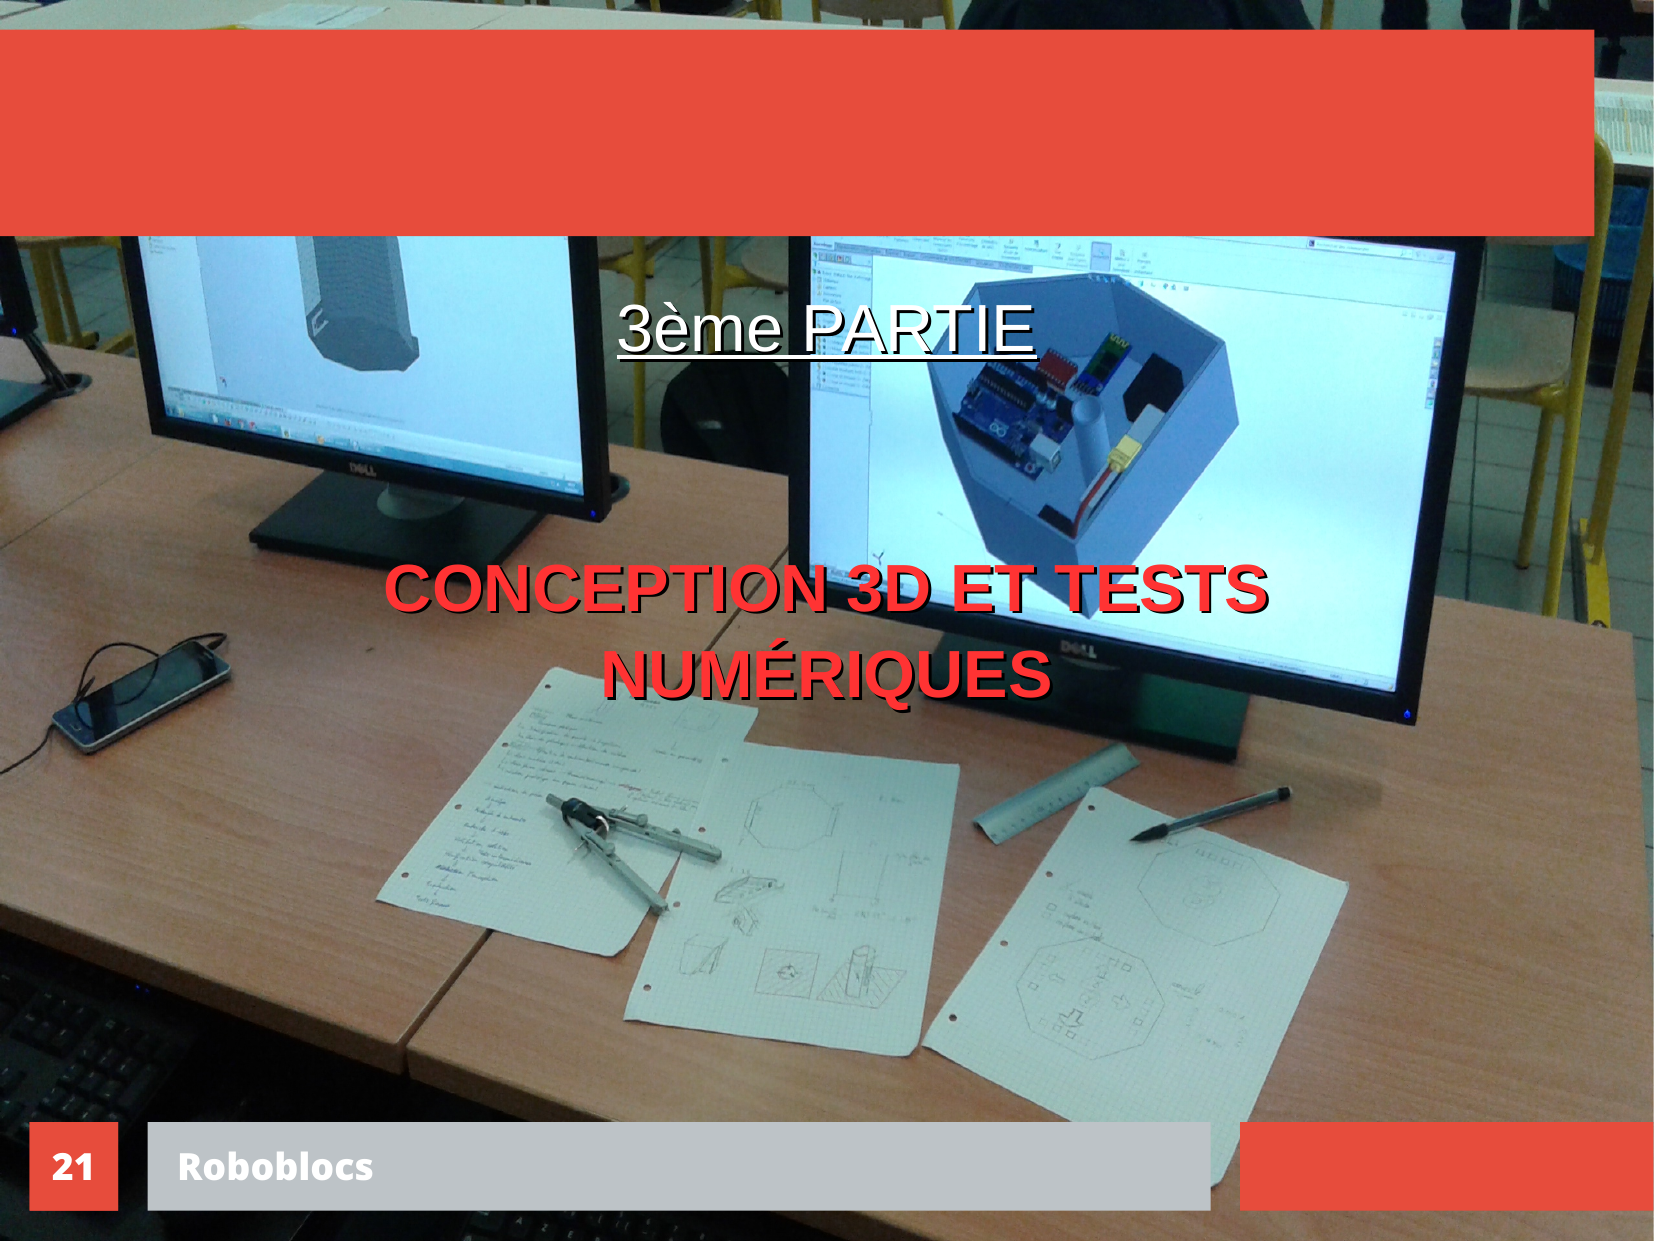

3ème PARTIE
CONCEPTION 3D ET TESTS
NUMÉRIQUES
21
Roboblocs